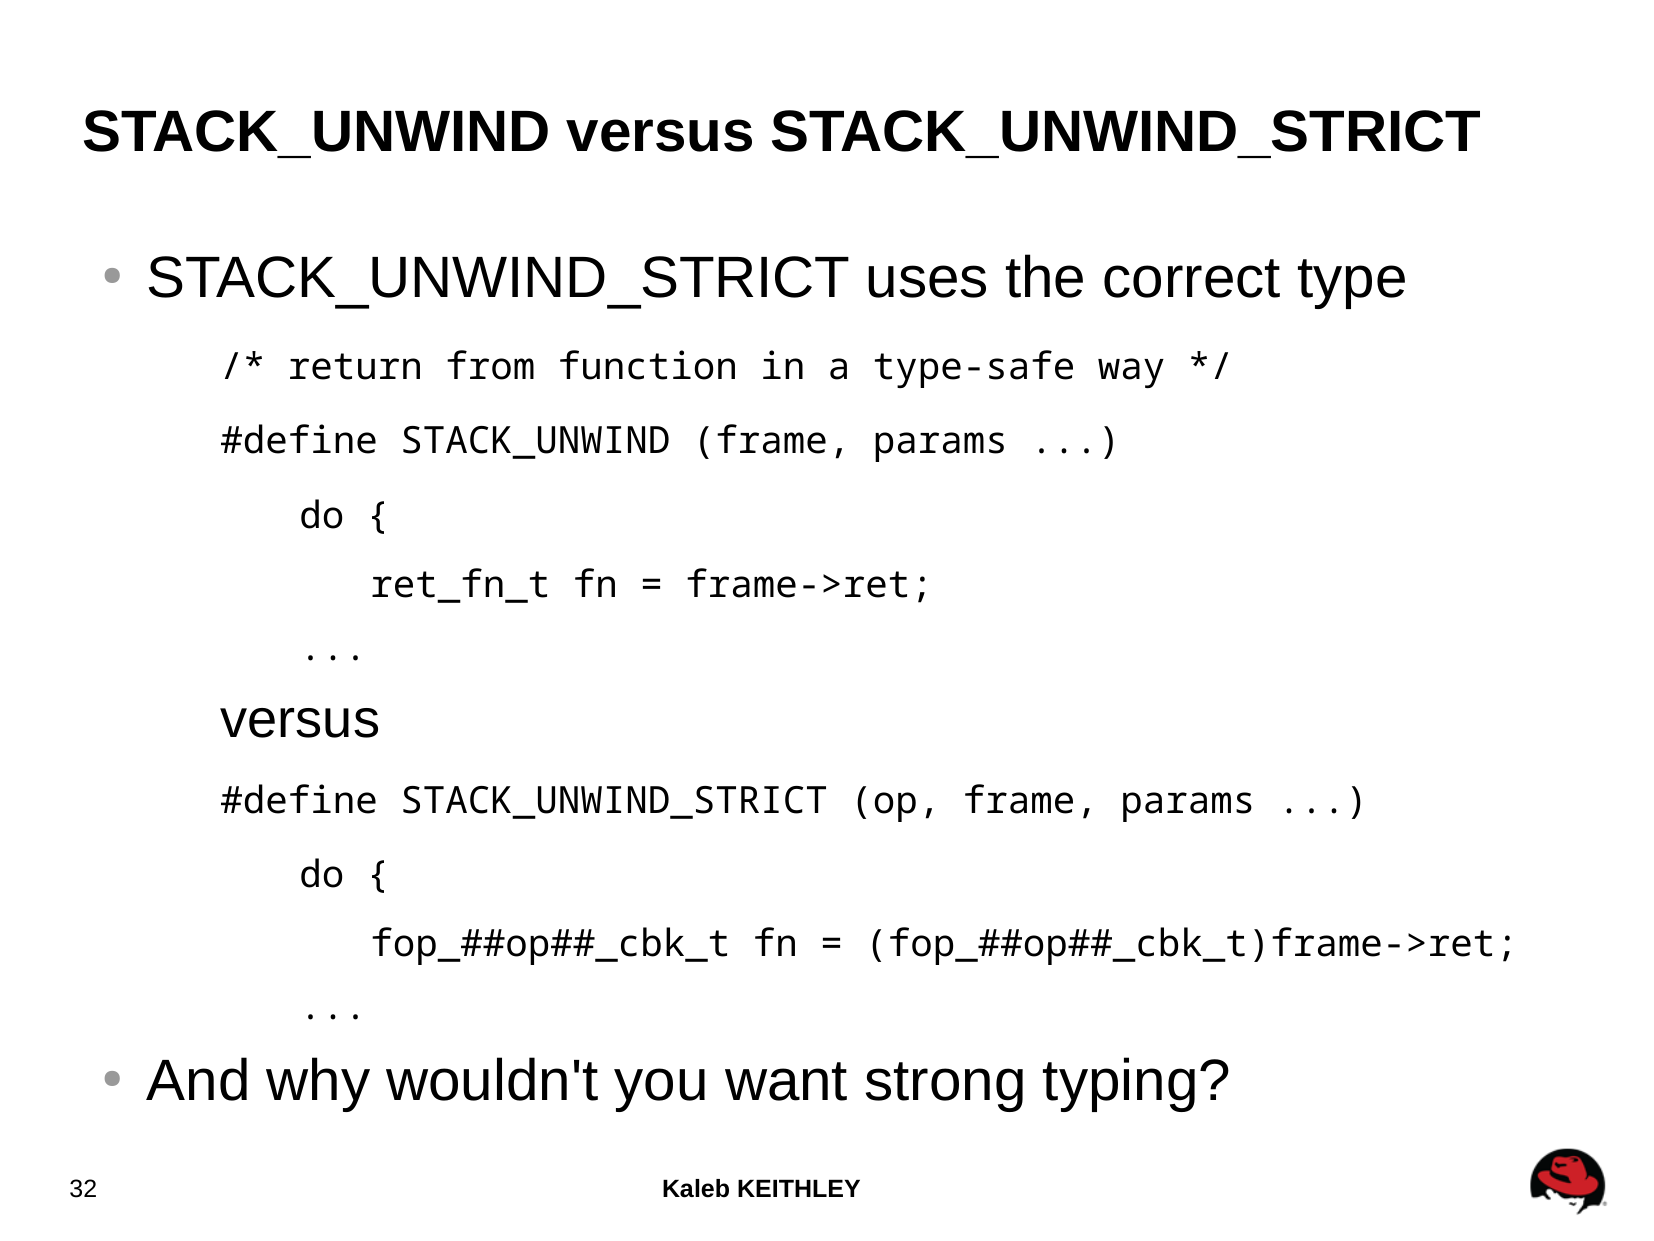

# STACK_UNWIND versus STACK_UNWIND_STRICT
STACK_UNWIND_STRICT uses the correct type
/* return from function in a type-safe way */
#define STACK_UNWIND (frame, params ...)
do {
ret_fn_t fn = frame->ret;
...
versus
#define STACK_UNWIND_STRICT (op, frame, params ...)
do {
fop_##op##_cbk_t fn = (fop_##op##_cbk_t)frame->ret;
...
And why wouldn't you want strong typing?